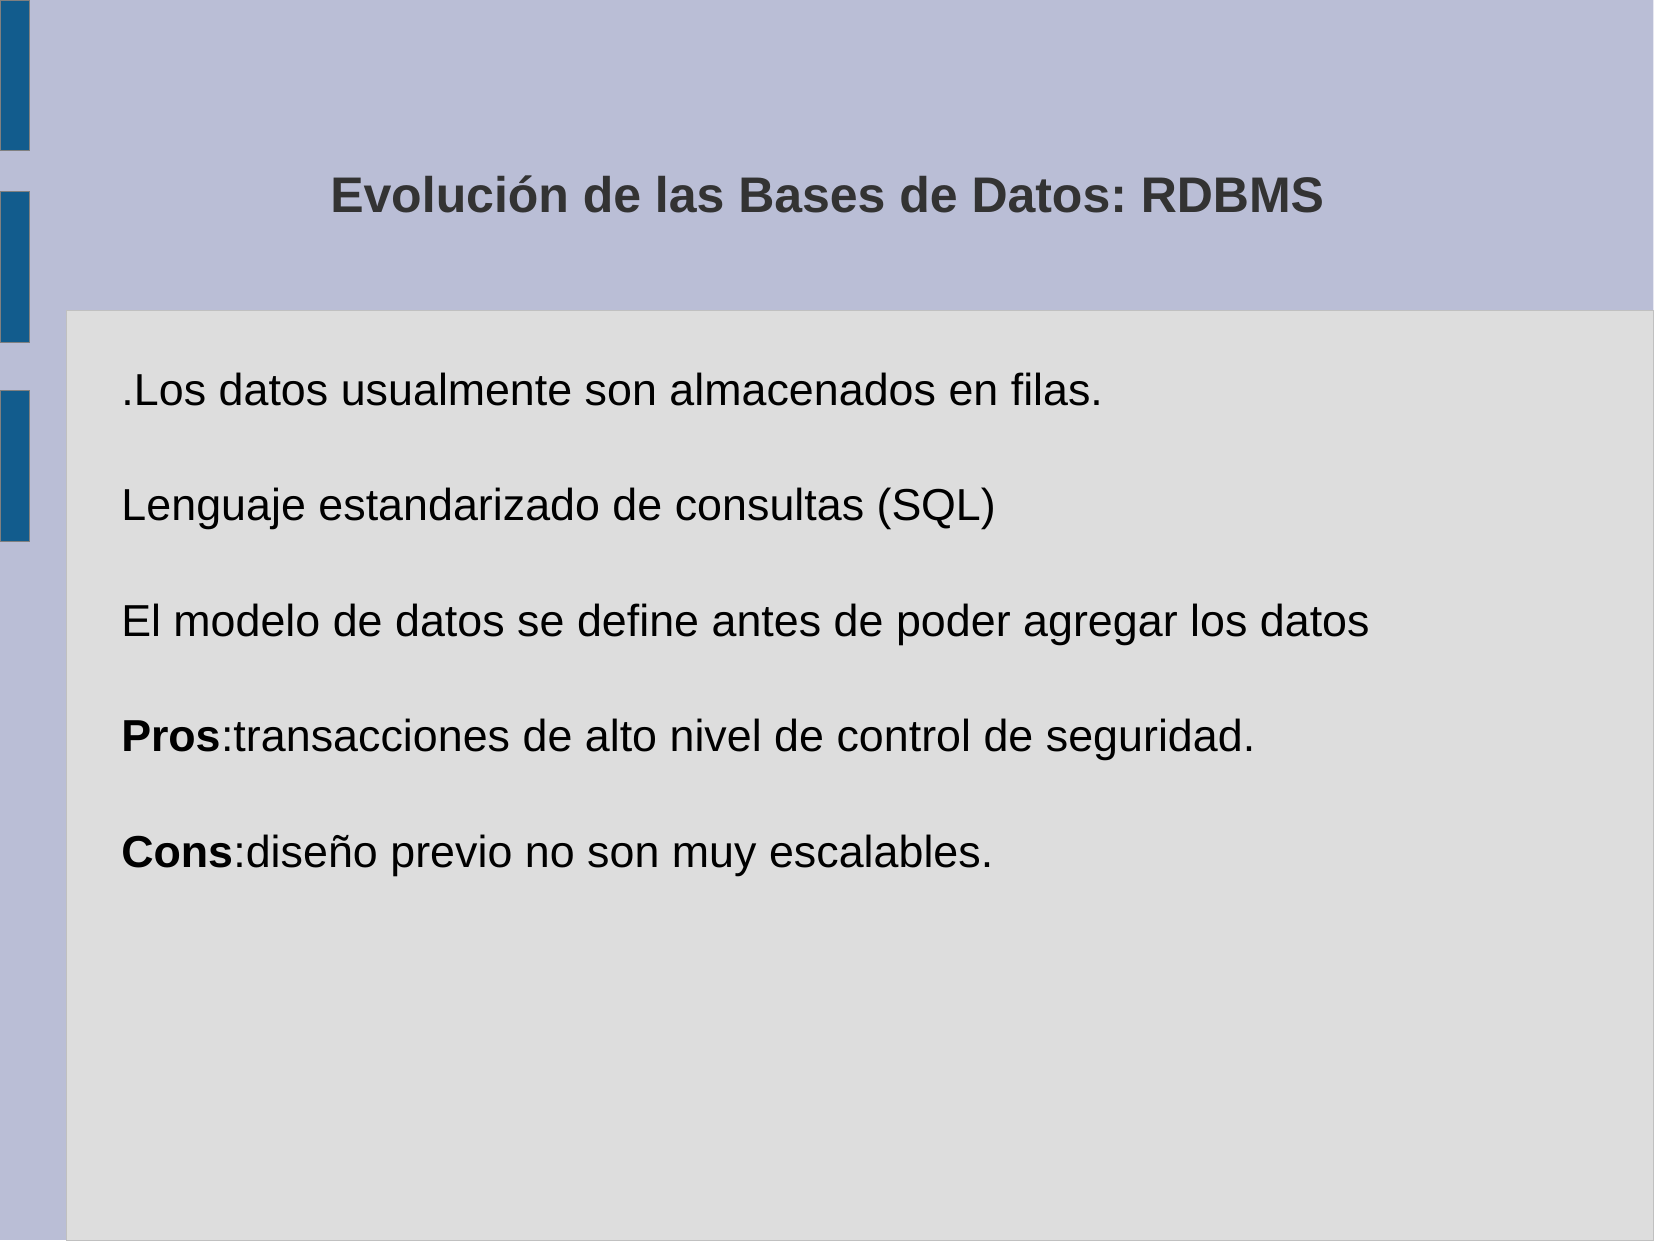

# Evolución de las Bases de Datos: RDBMS
.Los datos usualmente son almacenados en filas.
Lenguaje estandarizado de consultas (SQL)
El modelo de datos se define antes de poder agregar los datos
Pros:transacciones de alto nivel de control de seguridad.
Cons:diseño previo no son muy escalables.